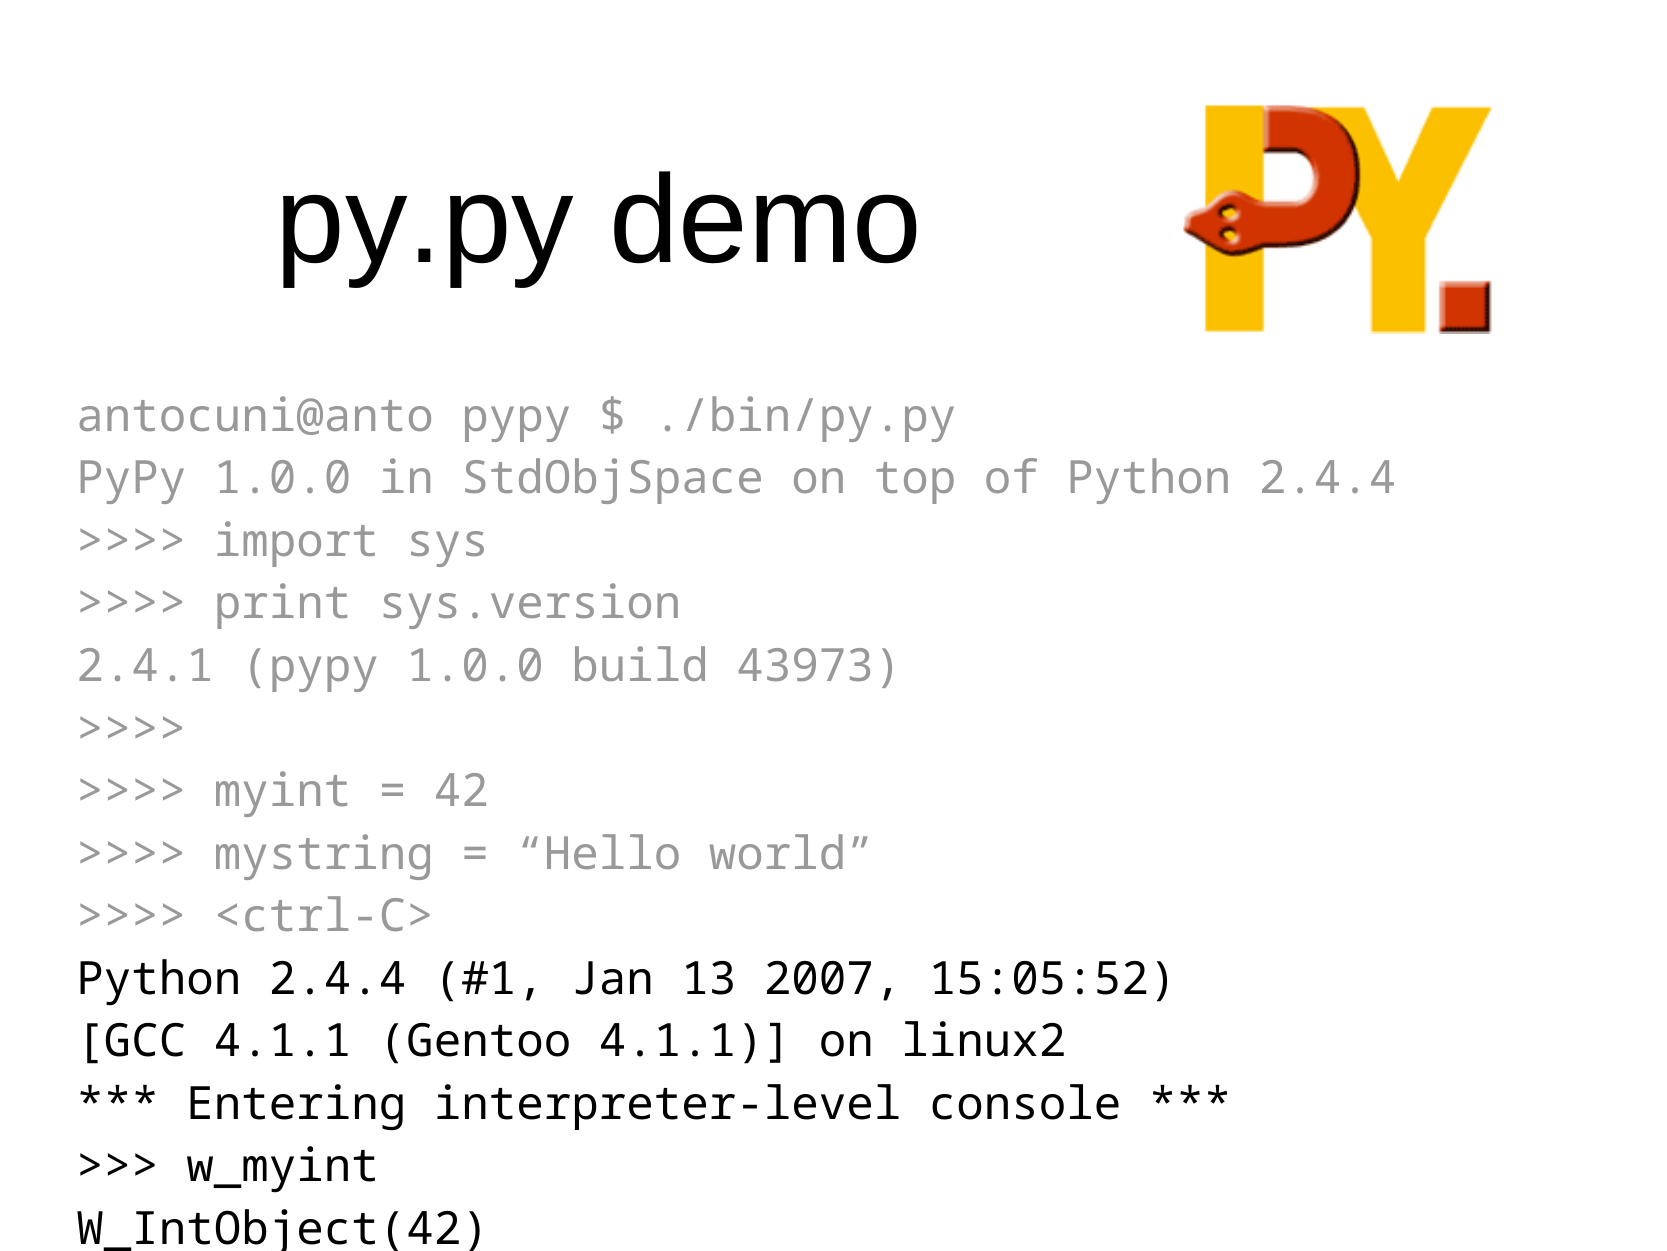

# py.py demo
antocuni@anto pypy $ ./bin/py.py
PyPy 1.0.0 in StdObjSpace on top of Python 2.4.4
>>>> import sys
>>>> print sys.version
2.4.1 (pypy 1.0.0 build 43973)
>>>>
>>>> myint = 42
>>>> mystring = “Hello world”
>>>> <ctrl-C>
Python 2.4.4 (#1, Jan 13 2007, 15:05:52)
[GCC 4.1.1 (Gentoo 4.1.1)] on linux2
*** Entering interpreter-level console ***
>>> w_myint
W_IntObject(42)
>>> w_mystring
W_StringObject('hello world')